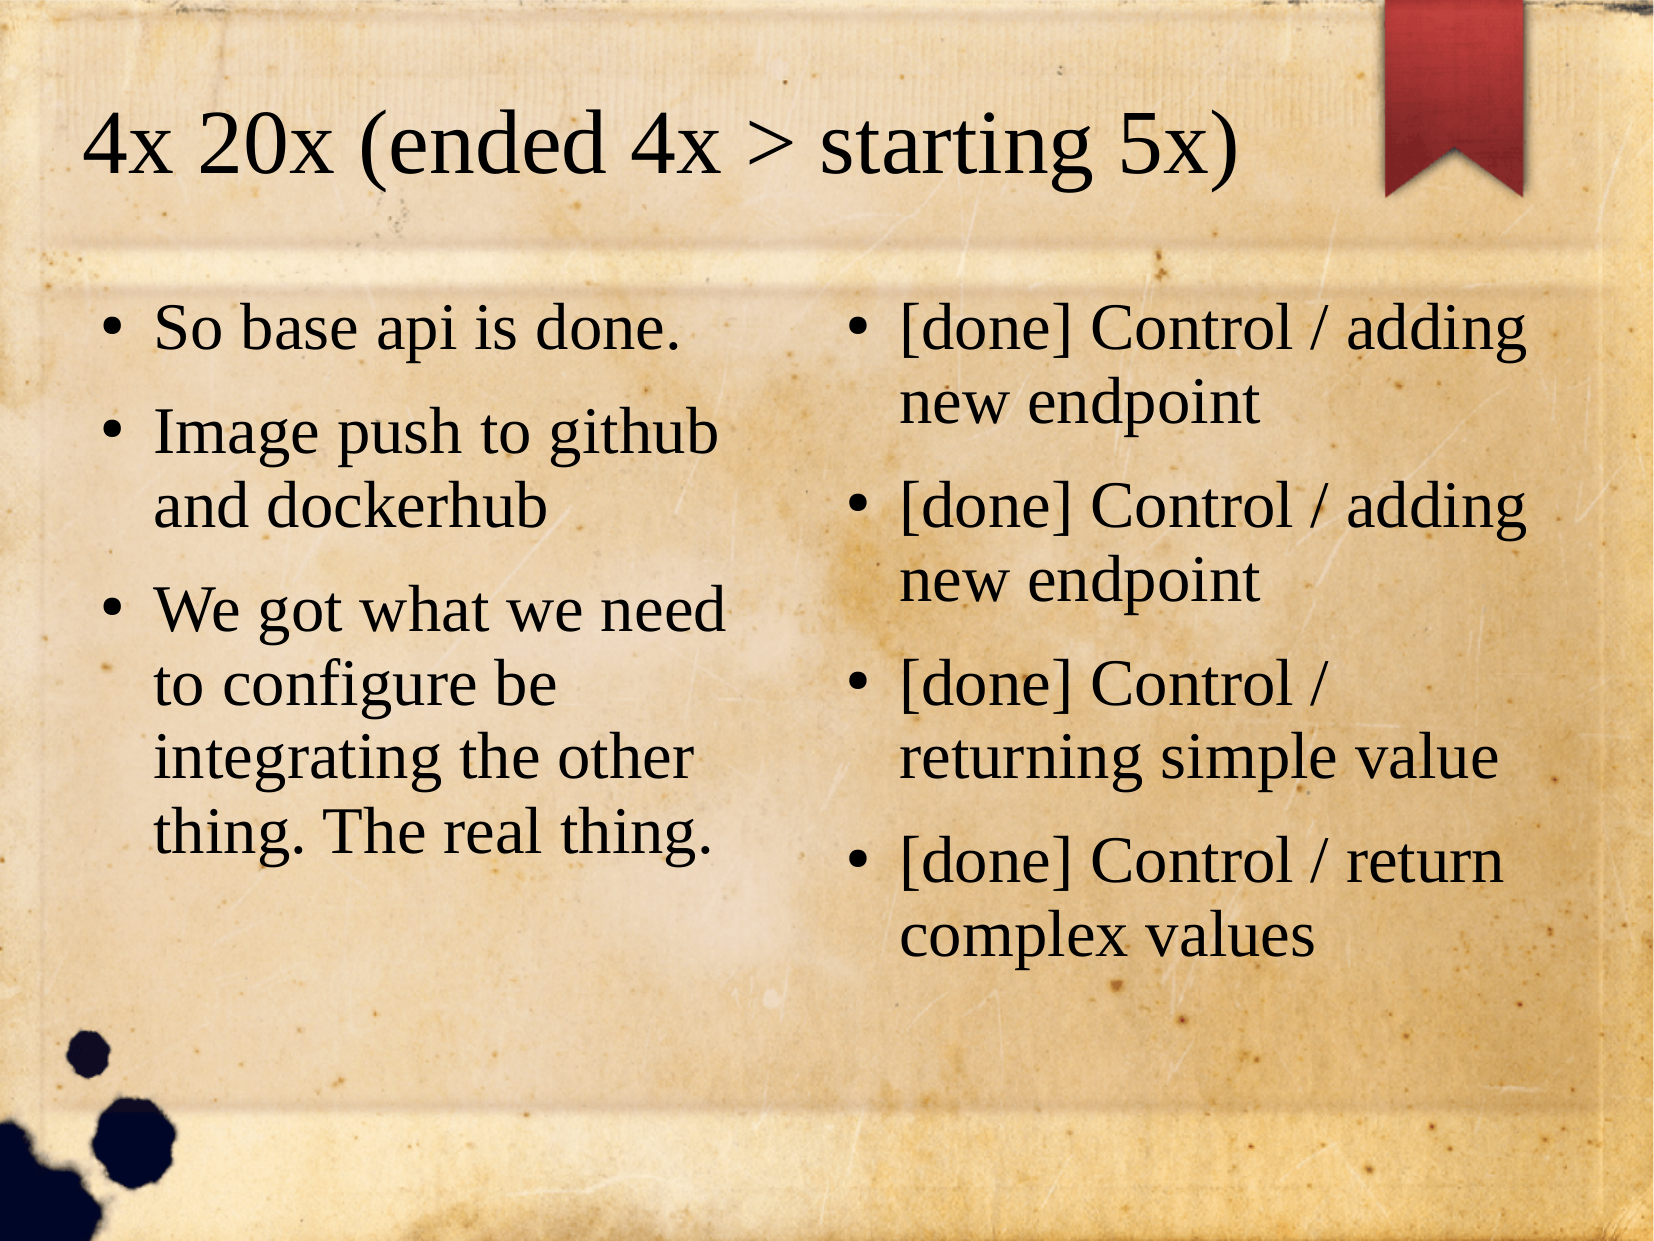

# 4x 20x (ended 4x > starting 5x)
So base api is done.
Image push to github and dockerhub
We got what we need to configure be integrating the other thing. The real thing.
[done] Control / adding new endpoint
[done] Control / adding new endpoint
[done] Control / returning simple value
[done] Control / return complex values